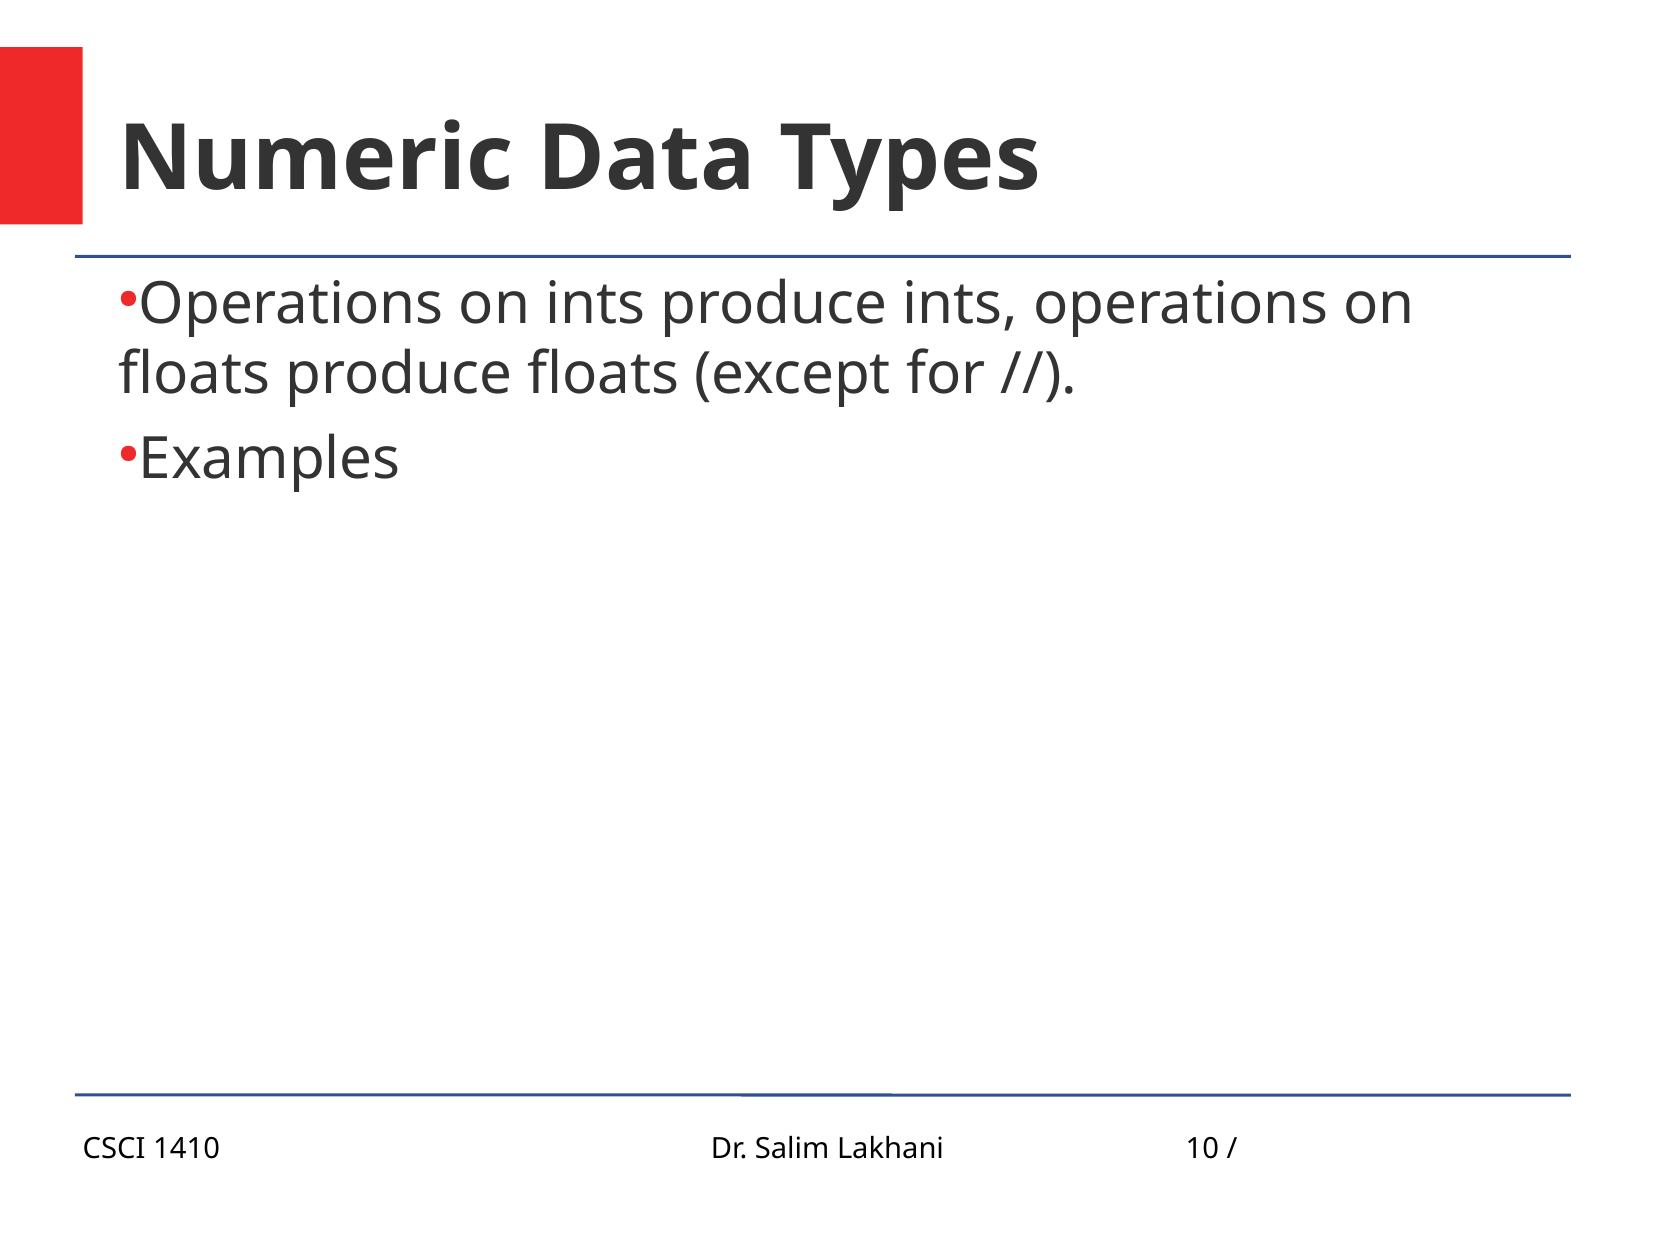

# Numeric Data Types
Operations on ints produce ints, operations on floats produce floats (except for //).
Examples
CSCI 1410
Dr. Salim Lakhani